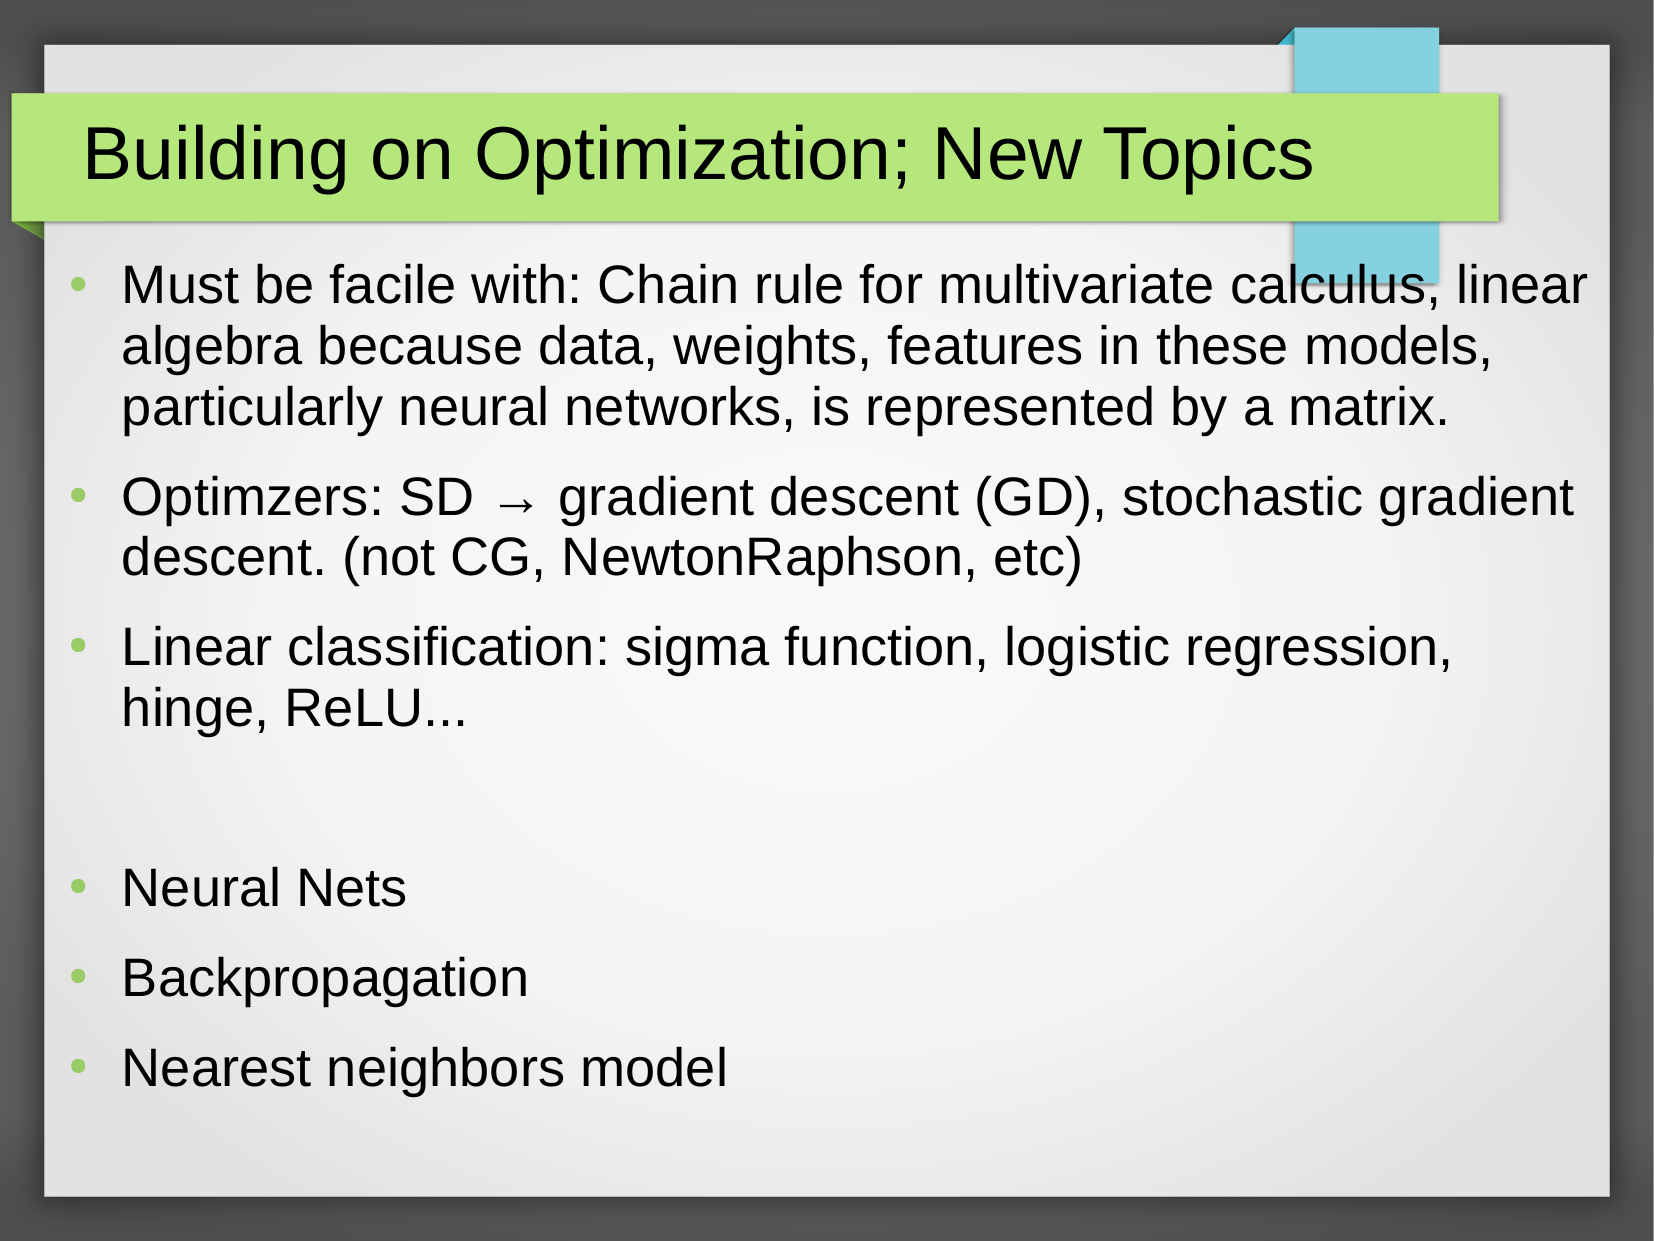

# Building on Optimization; New Topics
Must be facile with: Chain rule for multivariate calculus, linear algebra because data, weights, features in these models, particularly neural networks, is represented by a matrix.
Optimzers: SD → gradient descent (GD), stochastic gradient descent. (not CG, NewtonRaphson, etc)
Linear classification: sigma function, logistic regression, hinge, ReLU...
Neural Nets
Backpropagation
Nearest neighbors model